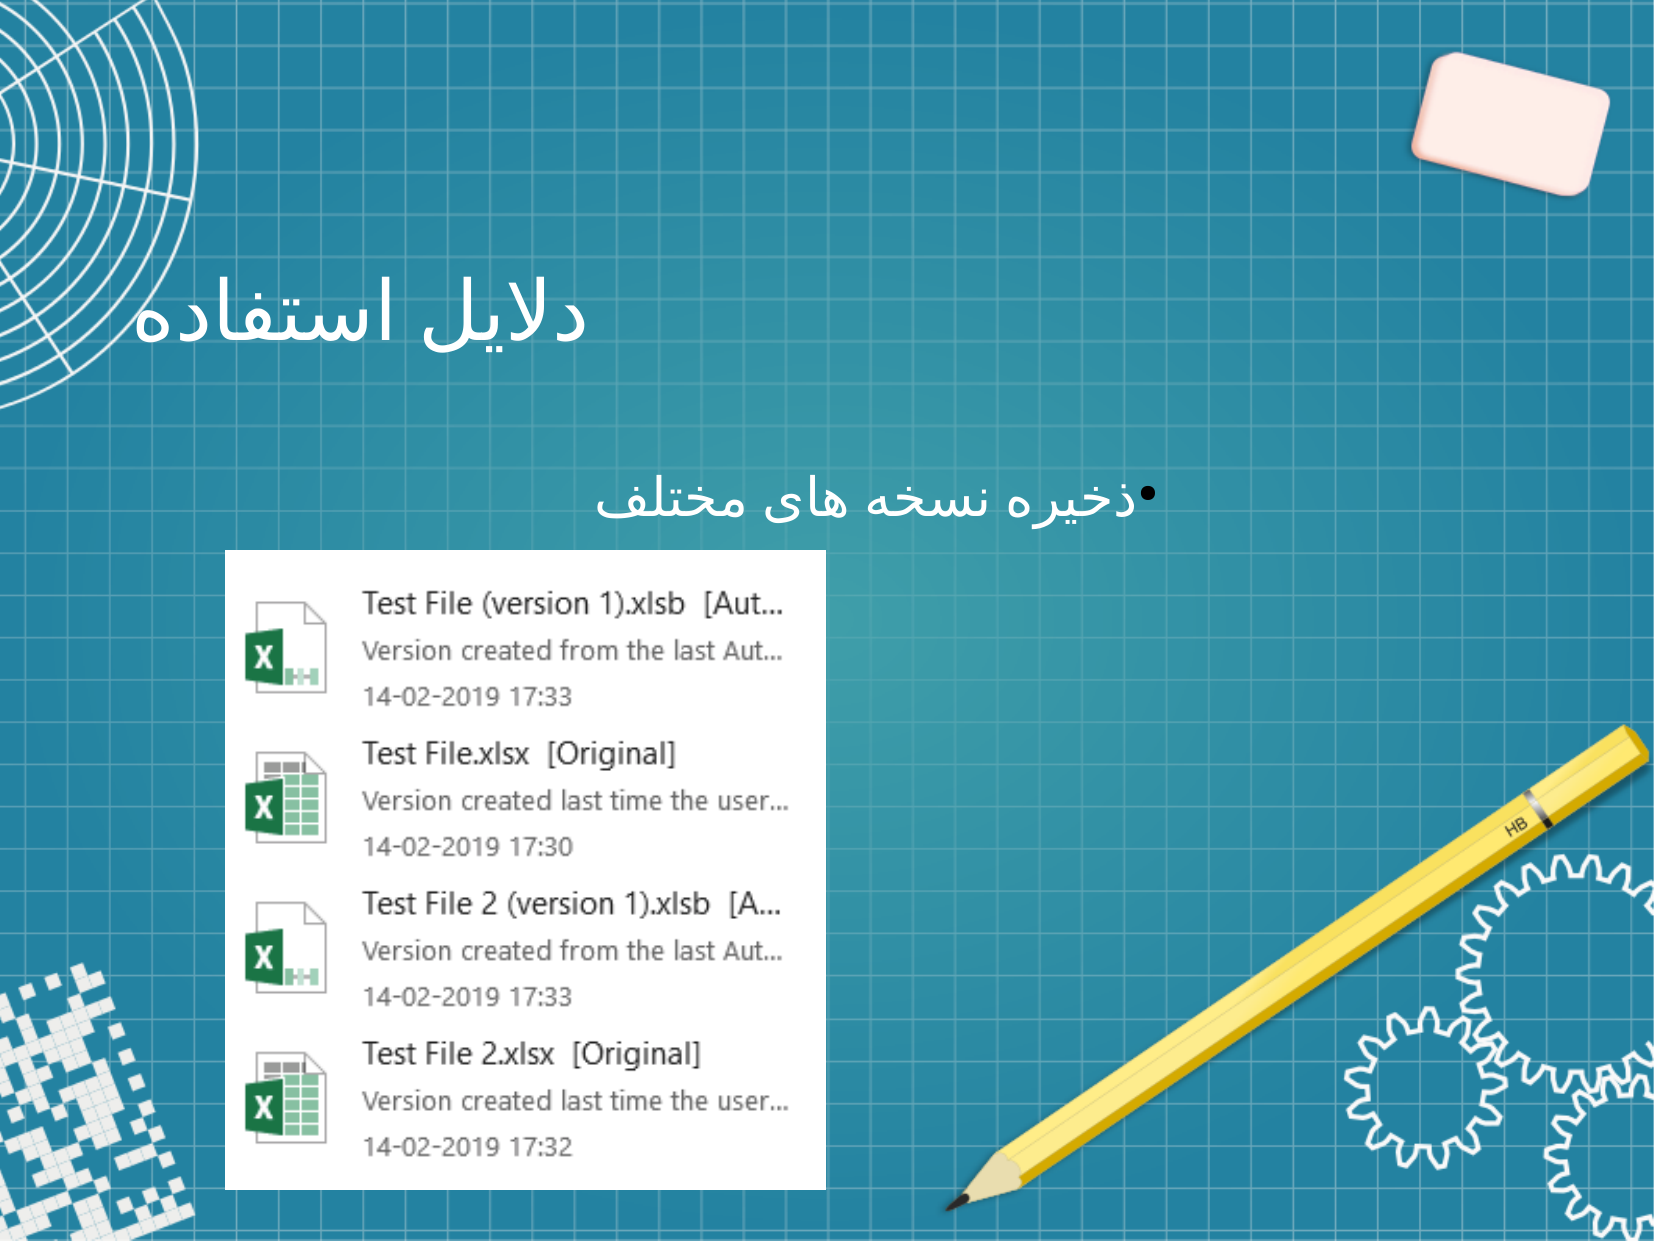

# دلایل استفاده
ذخیره نسخه های مختلف